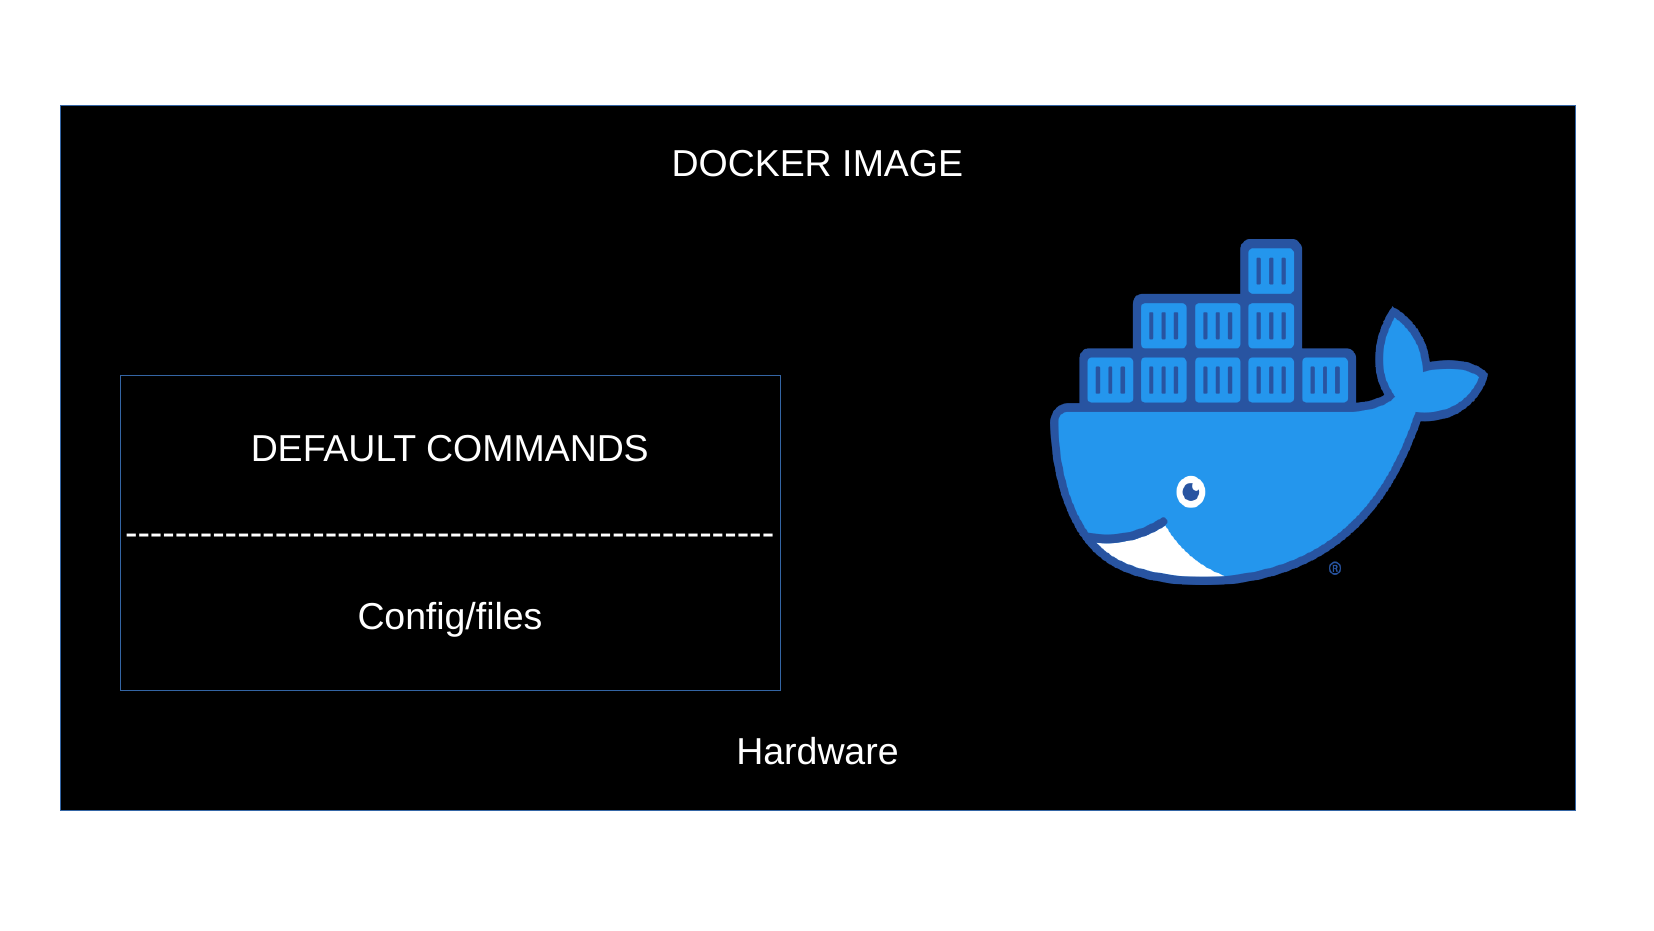

DOCKER IMAGE
Hardware
DEFAULT COMMANDS
----------------------------------------------------
Config/files